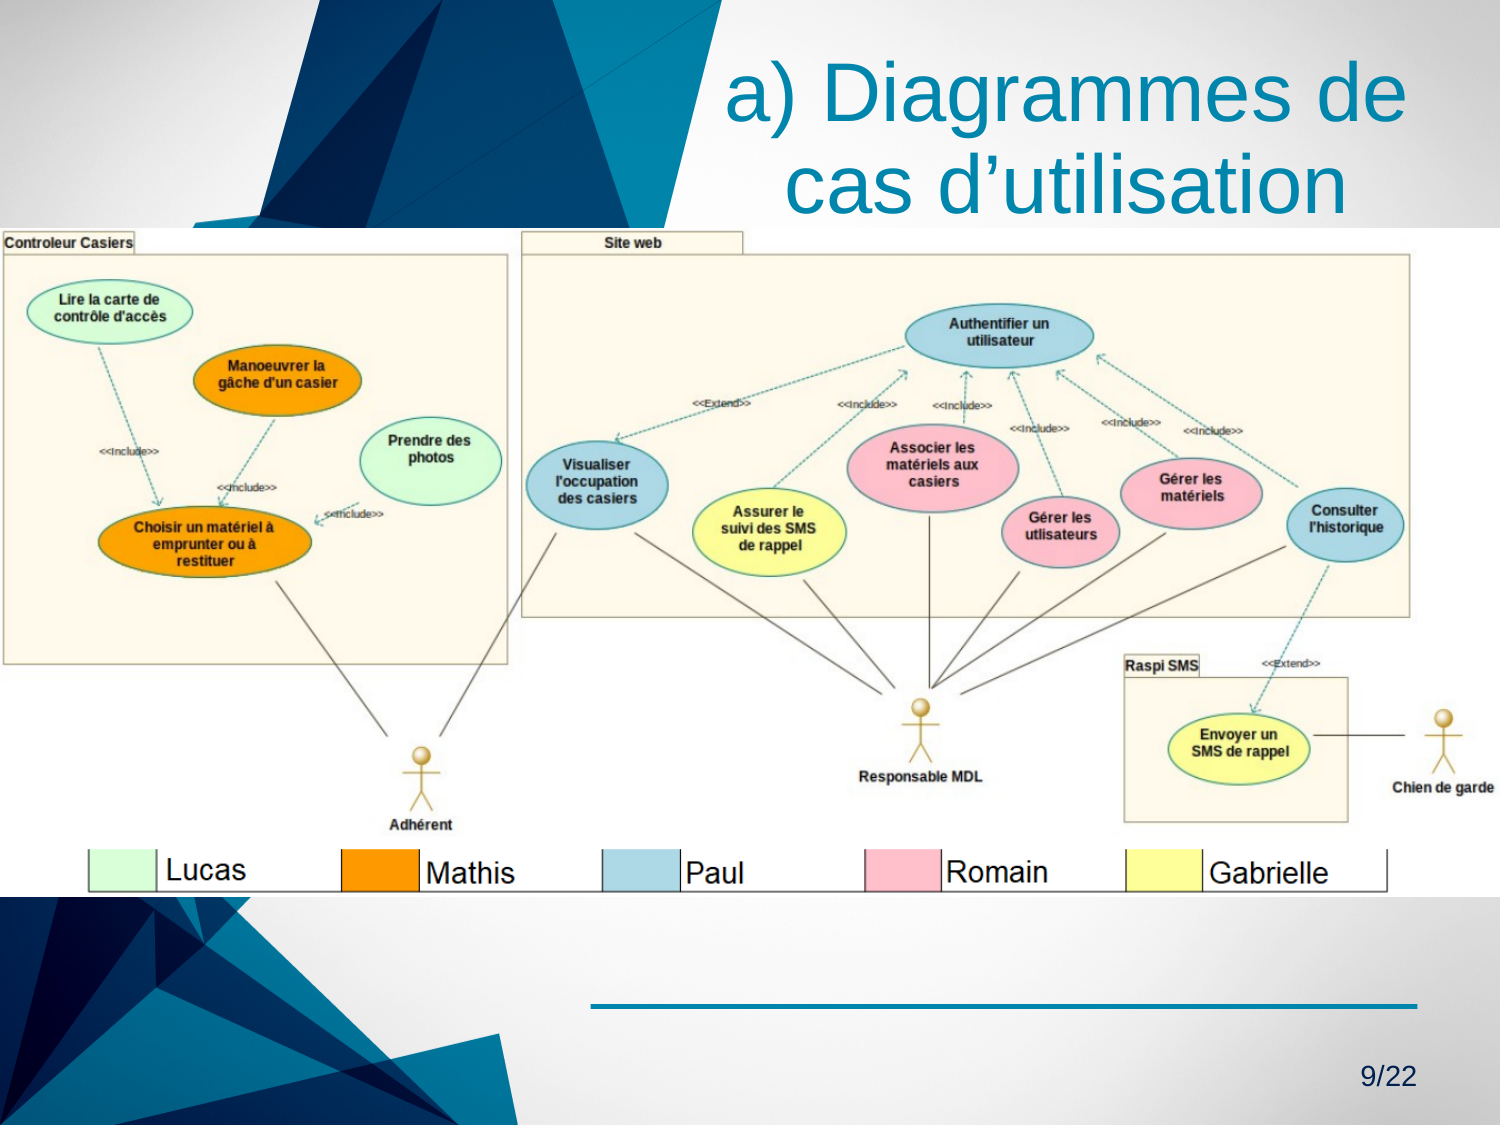

# a) Diagrammes de cas d’utilisation
9